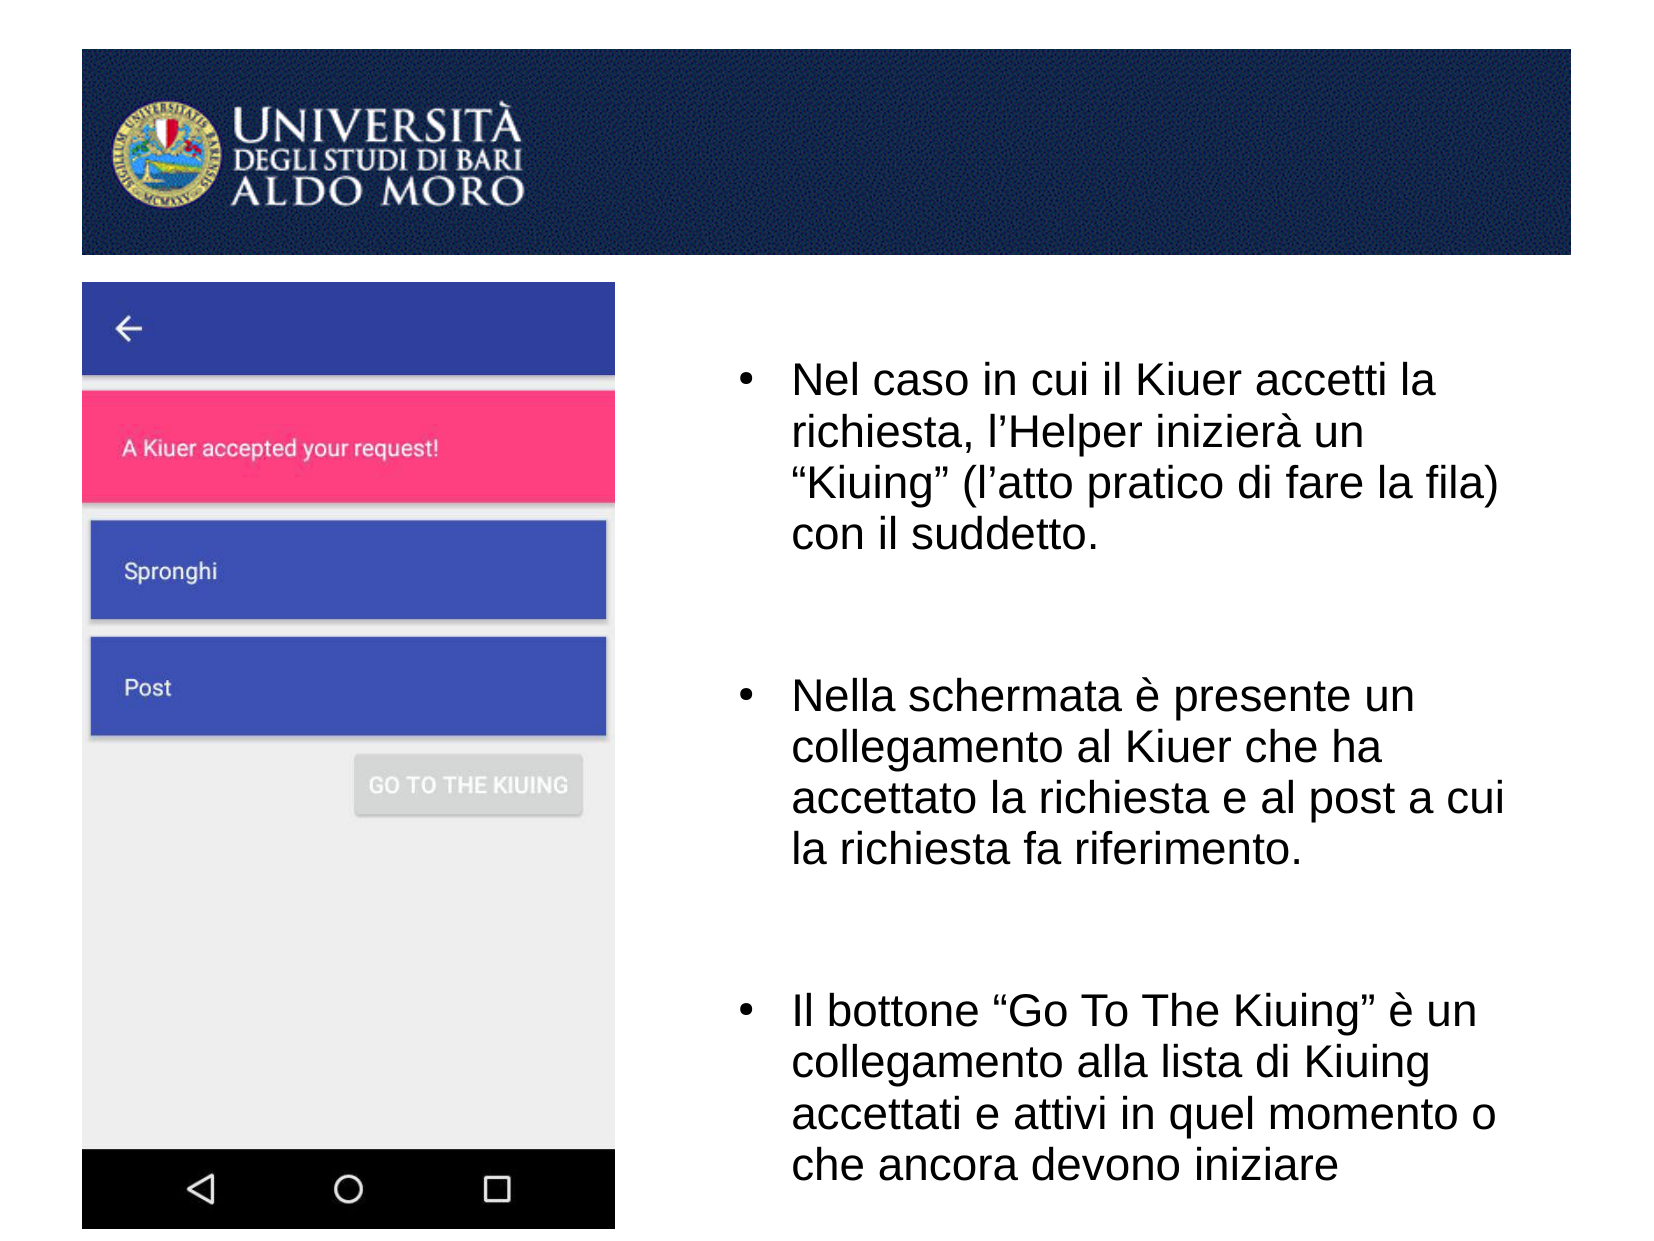

#
Nel caso in cui il Kiuer accetti la richiesta, l’Helper inizierà un “Kiuing” (l’atto pratico di fare la fila) con il suddetto.
Nella schermata è presente un collegamento al Kiuer che ha accettato la richiesta e al post a cui la richiesta fa riferimento.
Il bottone “Go To The Kiuing” è un collegamento alla lista di Kiuing accettati e attivi in quel momento o che ancora devono iniziare